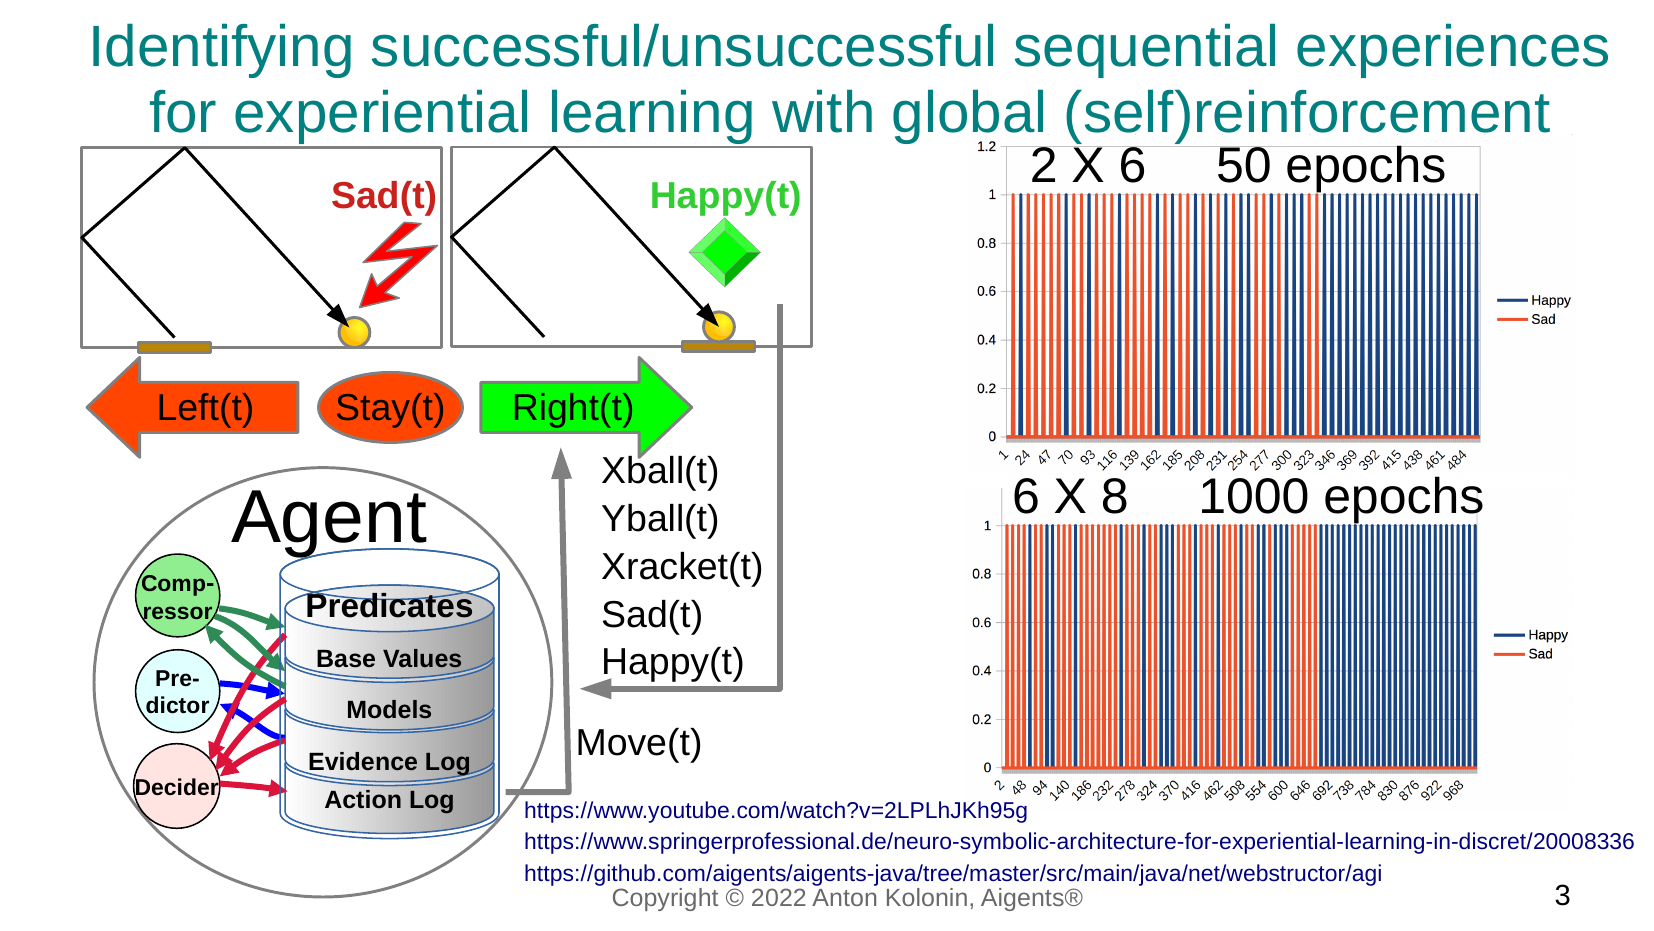

Identifying successful/unsuccessful sequential experiences for experiential learning with global (self)reinforcement
2 X 6 50 epochs
Sad(t)
Happy(t)
Left(t)
Right(t)
Stay(t)
Xball(t)
Yball(t)
Xracket(t)
Sad(t)
Happy(t)
6 X 8 1000 epochs
Agent
Comp-
ressor
Predicates
Base Values
Models
Evidence Log
Action Log
Pre-
dictor
Move(t)
Decider
https://www.youtube.com/watch?v=2LPLhJKh95g
https://www.springerprofessional.de/neuro-symbolic-architecture-for-experiential-learning-in-discret/20008336
https://github.com/aigents/aigents-java/tree/master/src/main/java/net/webstructor/agi
Copyright © 2022 Anton Kolonin, Aigents®
3